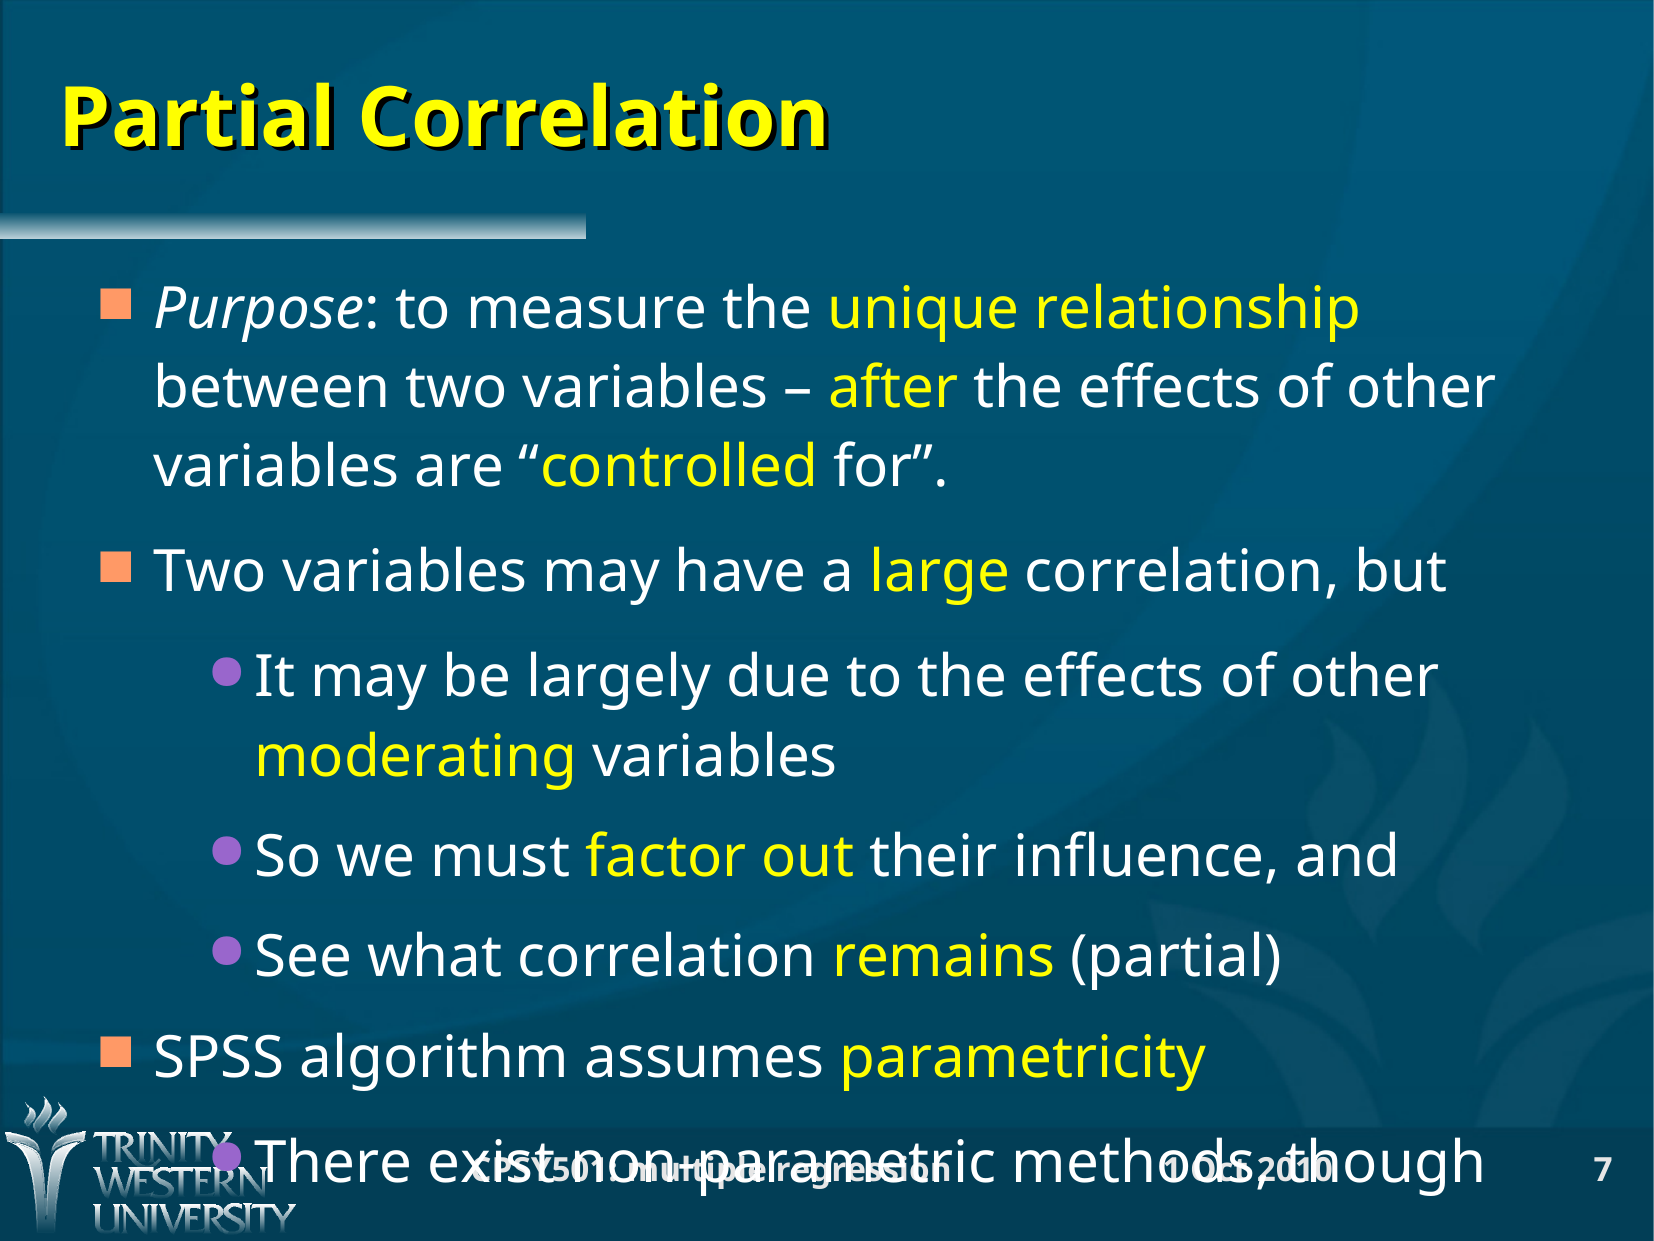

# Partial Correlation
Purpose: to measure the unique relationship between two variables – after the effects of other variables are “controlled for”.
Two variables may have a large correlation, but
It may be largely due to the effects of other moderating variables
So we must factor out their influence, and
See what correlation remains (partial)
SPSS algorithm assumes parametricity
There exist non-parametric methods, though
CPSY501: multiple regression
1 Oct 2010
7